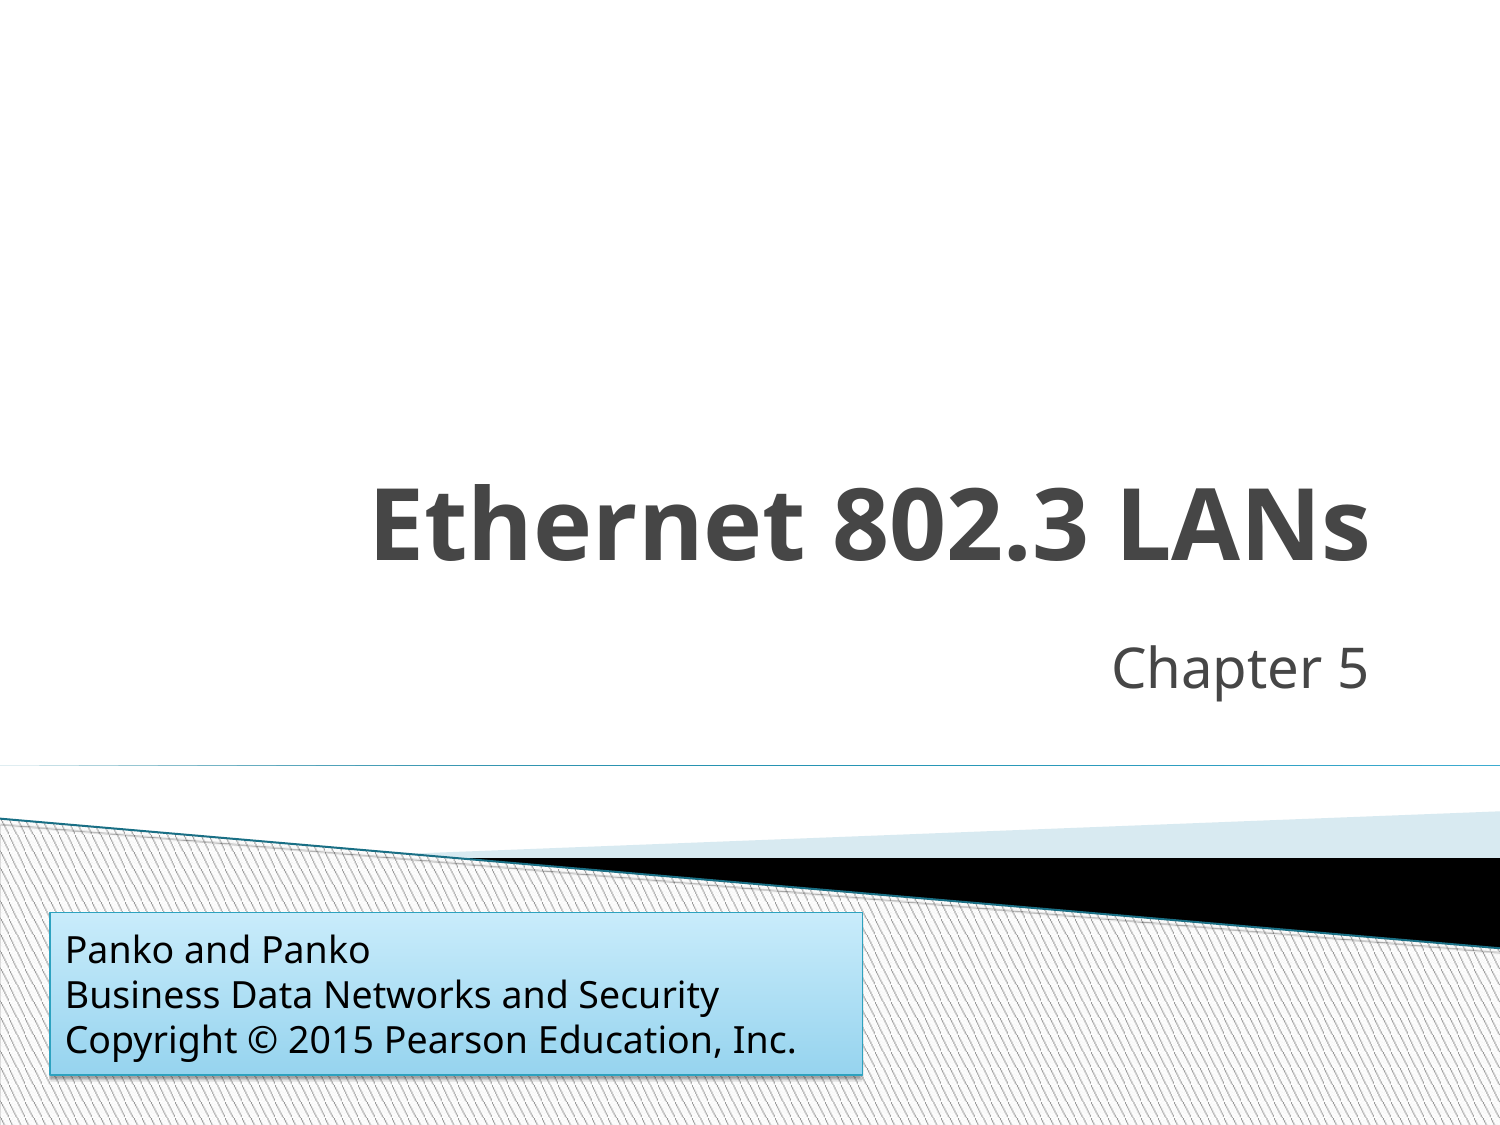

# Ethernet 802.3 LANs
Chapter 5
Panko and Panko
Business Data Networks and Security
Copyright © 2015 Pearson Education, Inc.